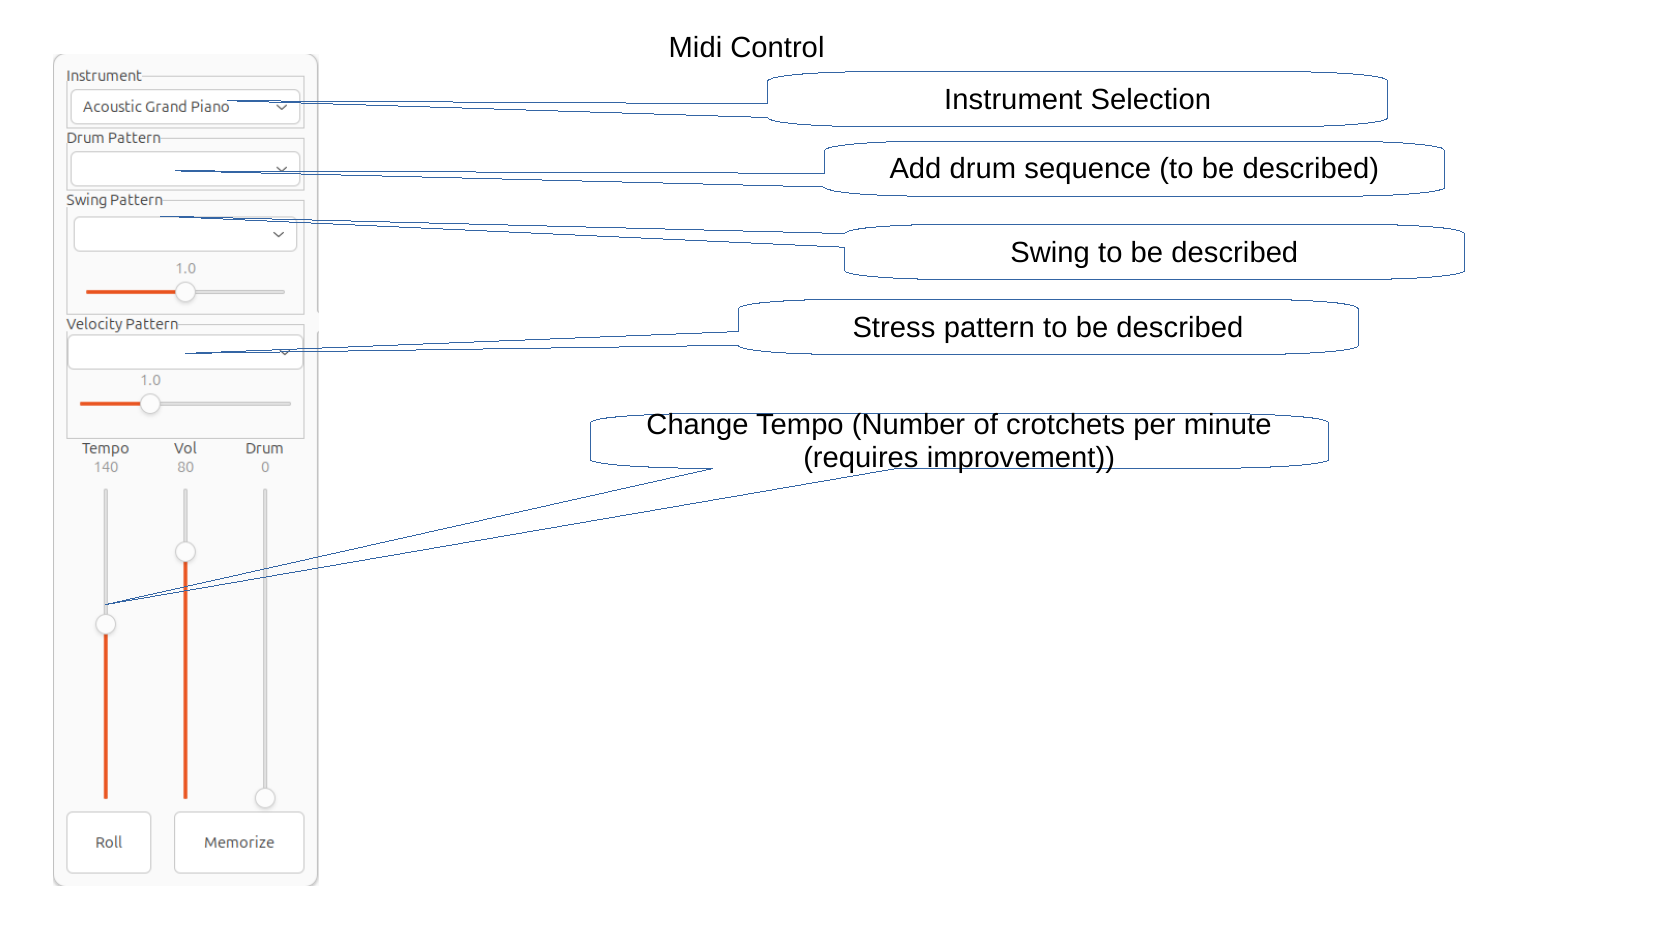

Midi Control
Instrument Selection
Add drum sequence (to be described)
Swing to be described
Stress pattern to be described
Change Tempo (Number of crotchets per minute (requires improvement))